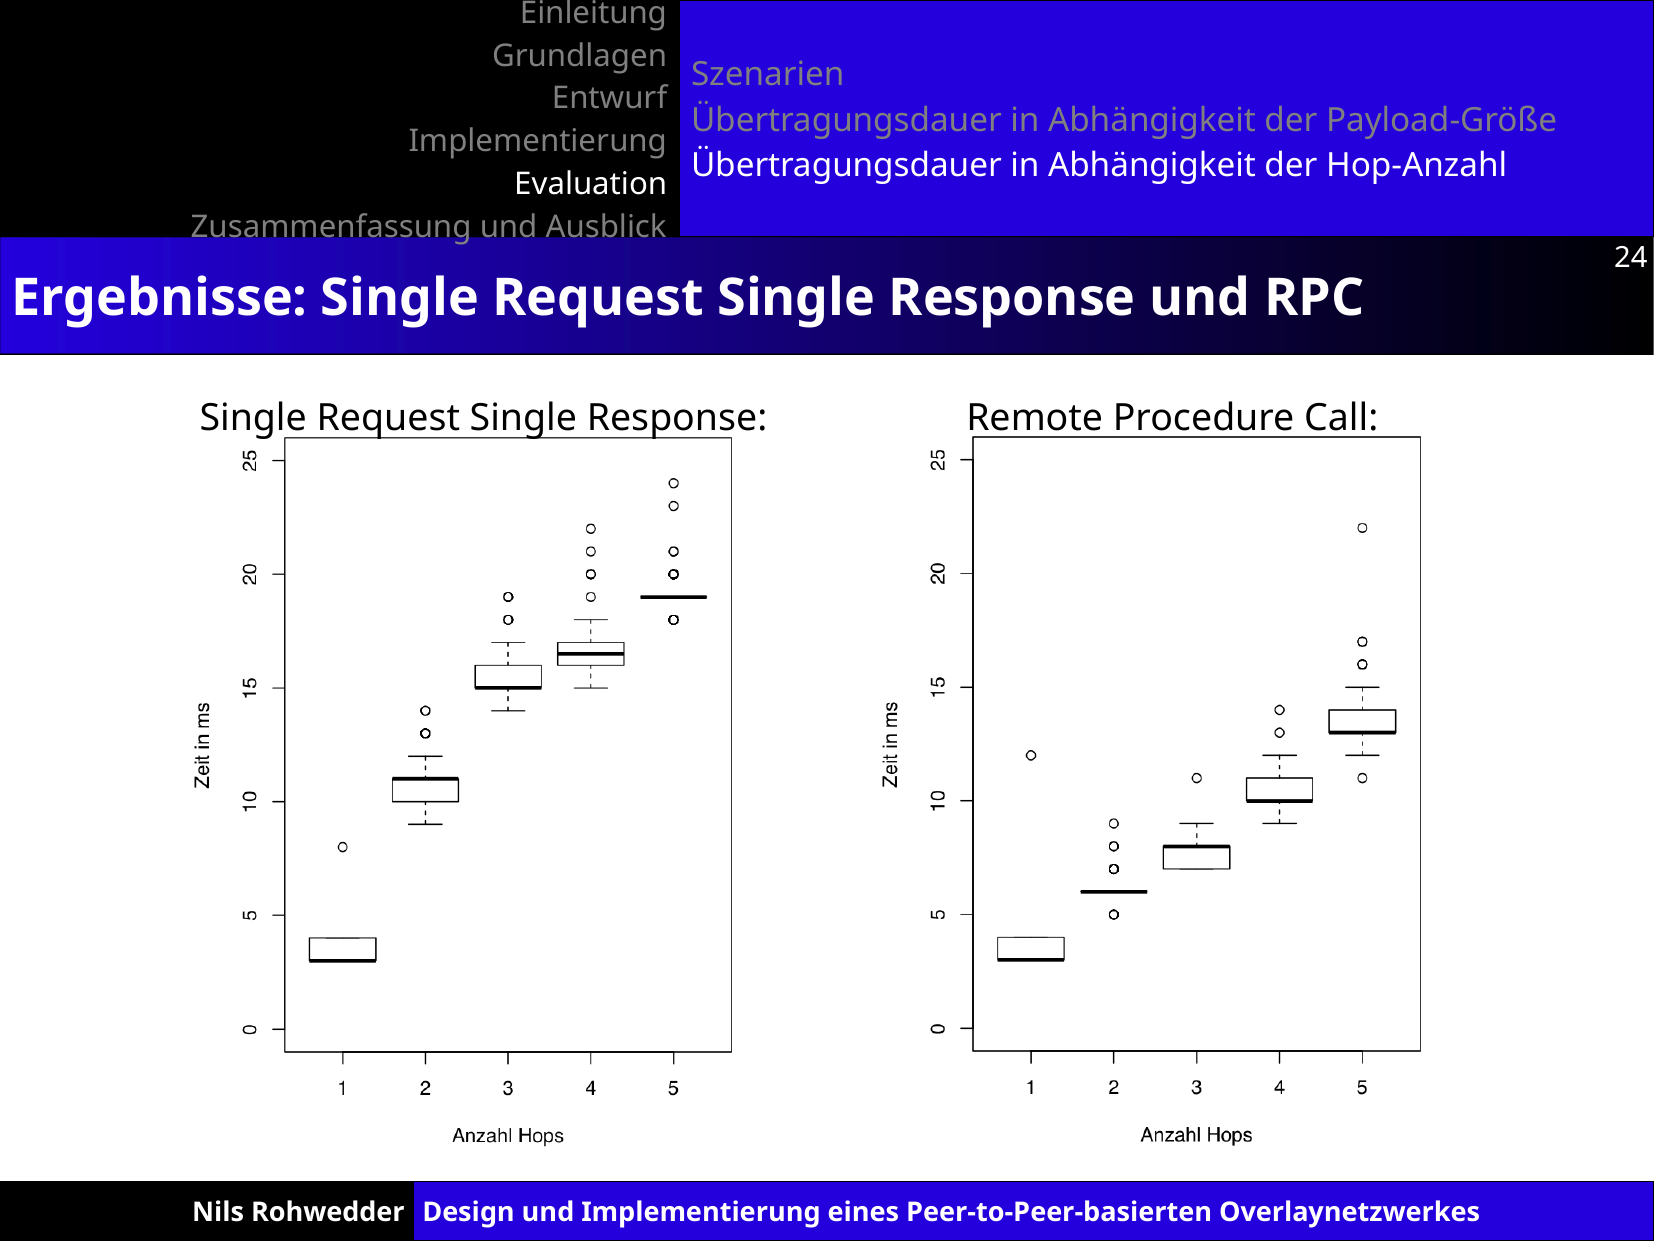

# Ergebnisse: Single Request Single Response und RPC
24
Single Request Single Response:
Remote Procedure Call: